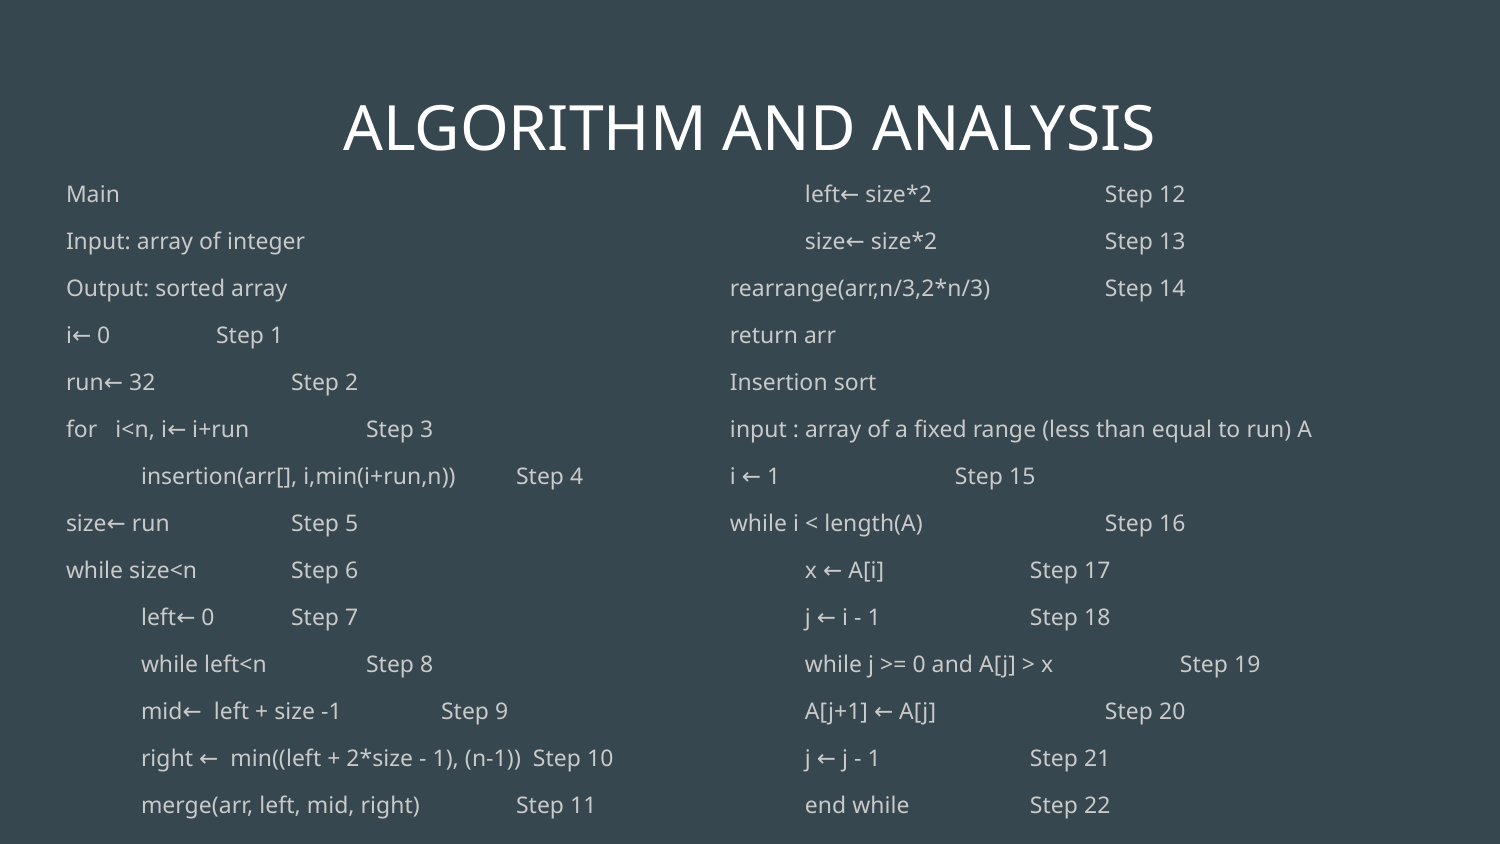

# ALGORITHM AND ANALYSIS
Main
Input: array of integer
Output: sorted array
i← 0 	Step 1
run← 32 	Step 2
for i<n, i← i+run 	Step 3
	insertion(arr[], i,min(i+run,n))	Step 4
size← run 	Step 5
while size<n 	Step 6
	left← 0 	Step 7
	while left<n 	Step 8
 	mid← left + size -1 	Step 9
 	right ← min((left + 2*size - 1), (n-1)) Step 10
 	merge(arr, left, mid, right) 	Step 11
 	left← size*2 	Step 12
	size← size*2 	Step 13
rearrange(arr,n/3,2*n/3) 	Step 14
return arr
Insertion sort
input : array of a fixed range (less than equal to run) A
i ← 1 	Step 15
while i < length(A) 	Step 16
	x ← A[i] 	Step 17
	j ← i - 1 	Step 18
	while j >= 0 and A[j] > x 	Step 19
 	A[j+1] ← A[j] 	Step 20
 	j ← j - 1 	Step 21
	end while 	Step 22